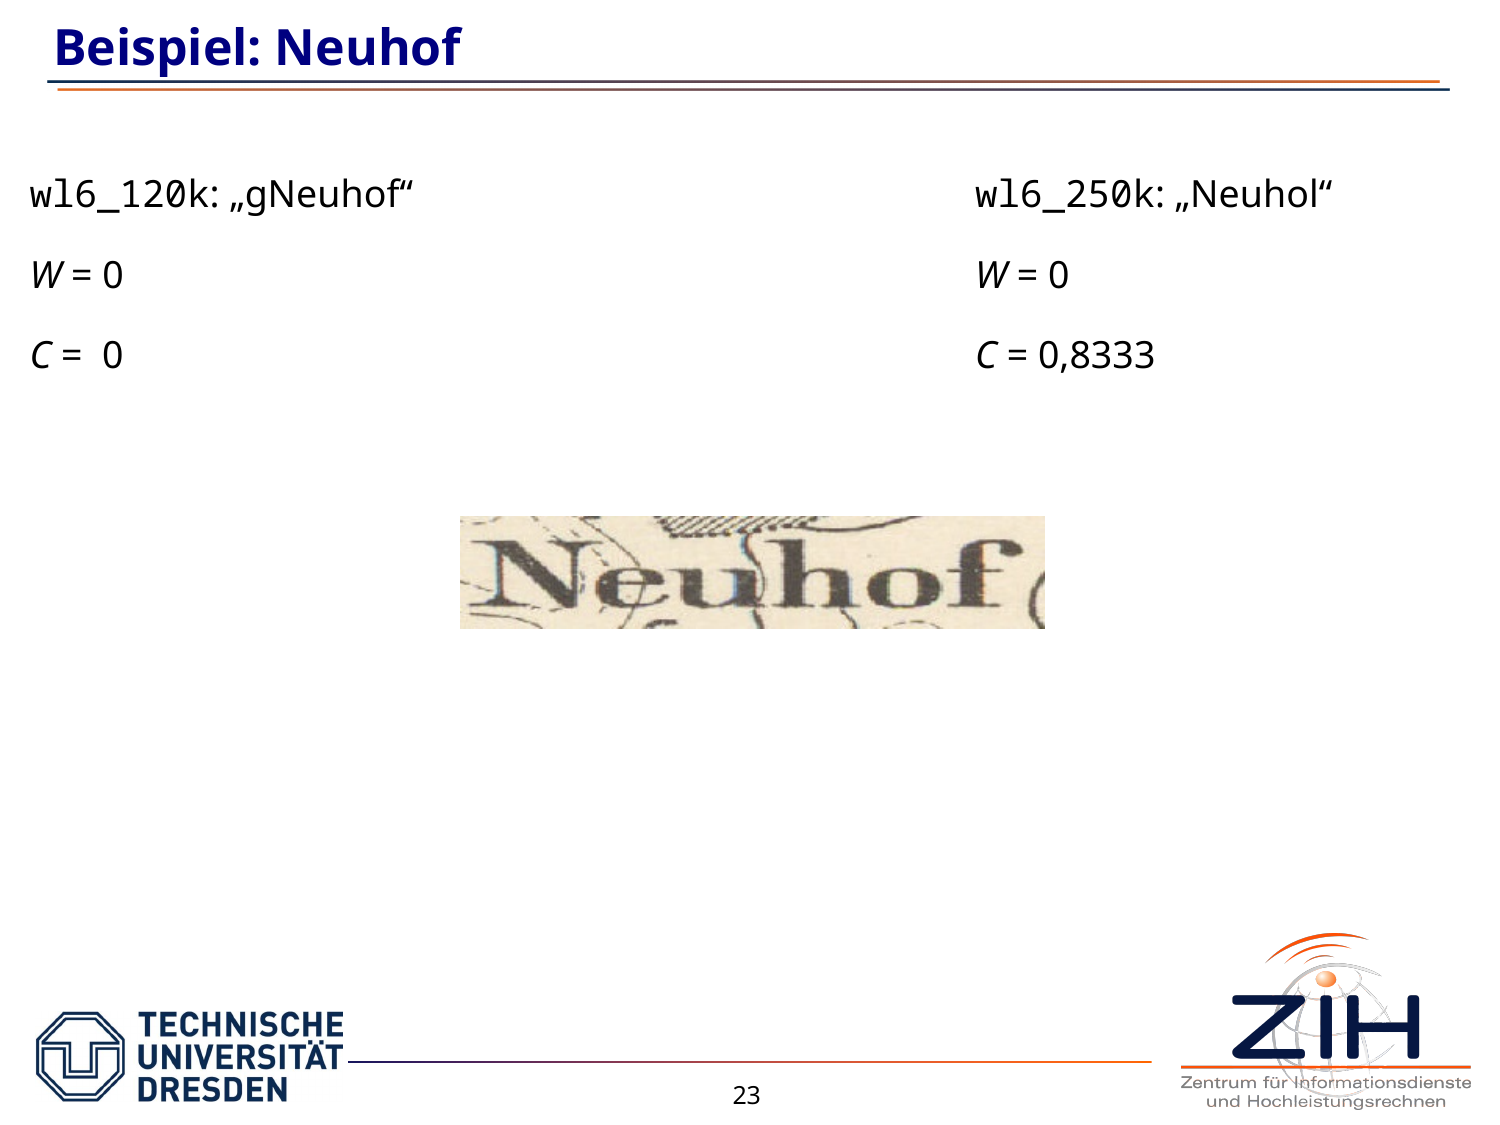

# Beispiel: Neuhof
wl6_120k: „gNeuhof“
W = 0
C = 0
wl6_250k: „Neuhol“
W = 0
C = 0,8333
23